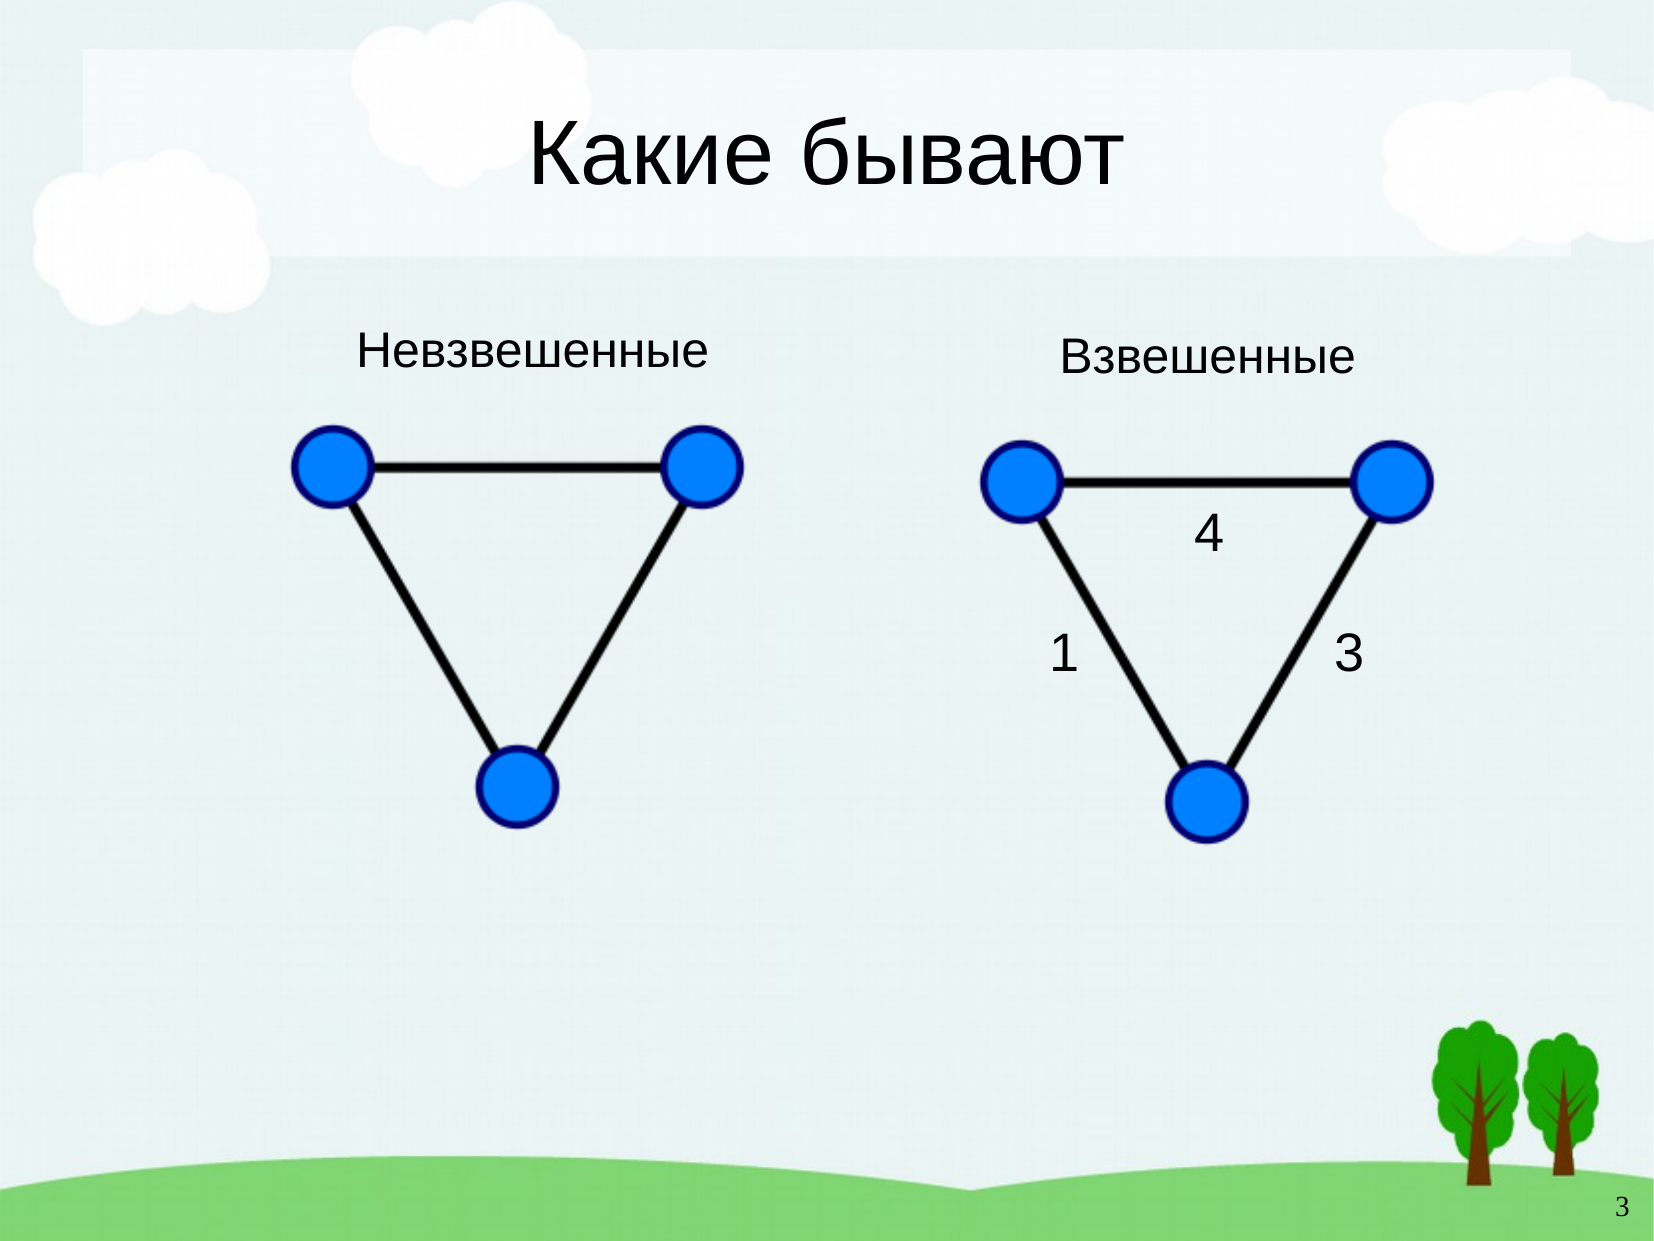

# Какие бывают
Невзвешенные
Взвешенные
4
1
3
3